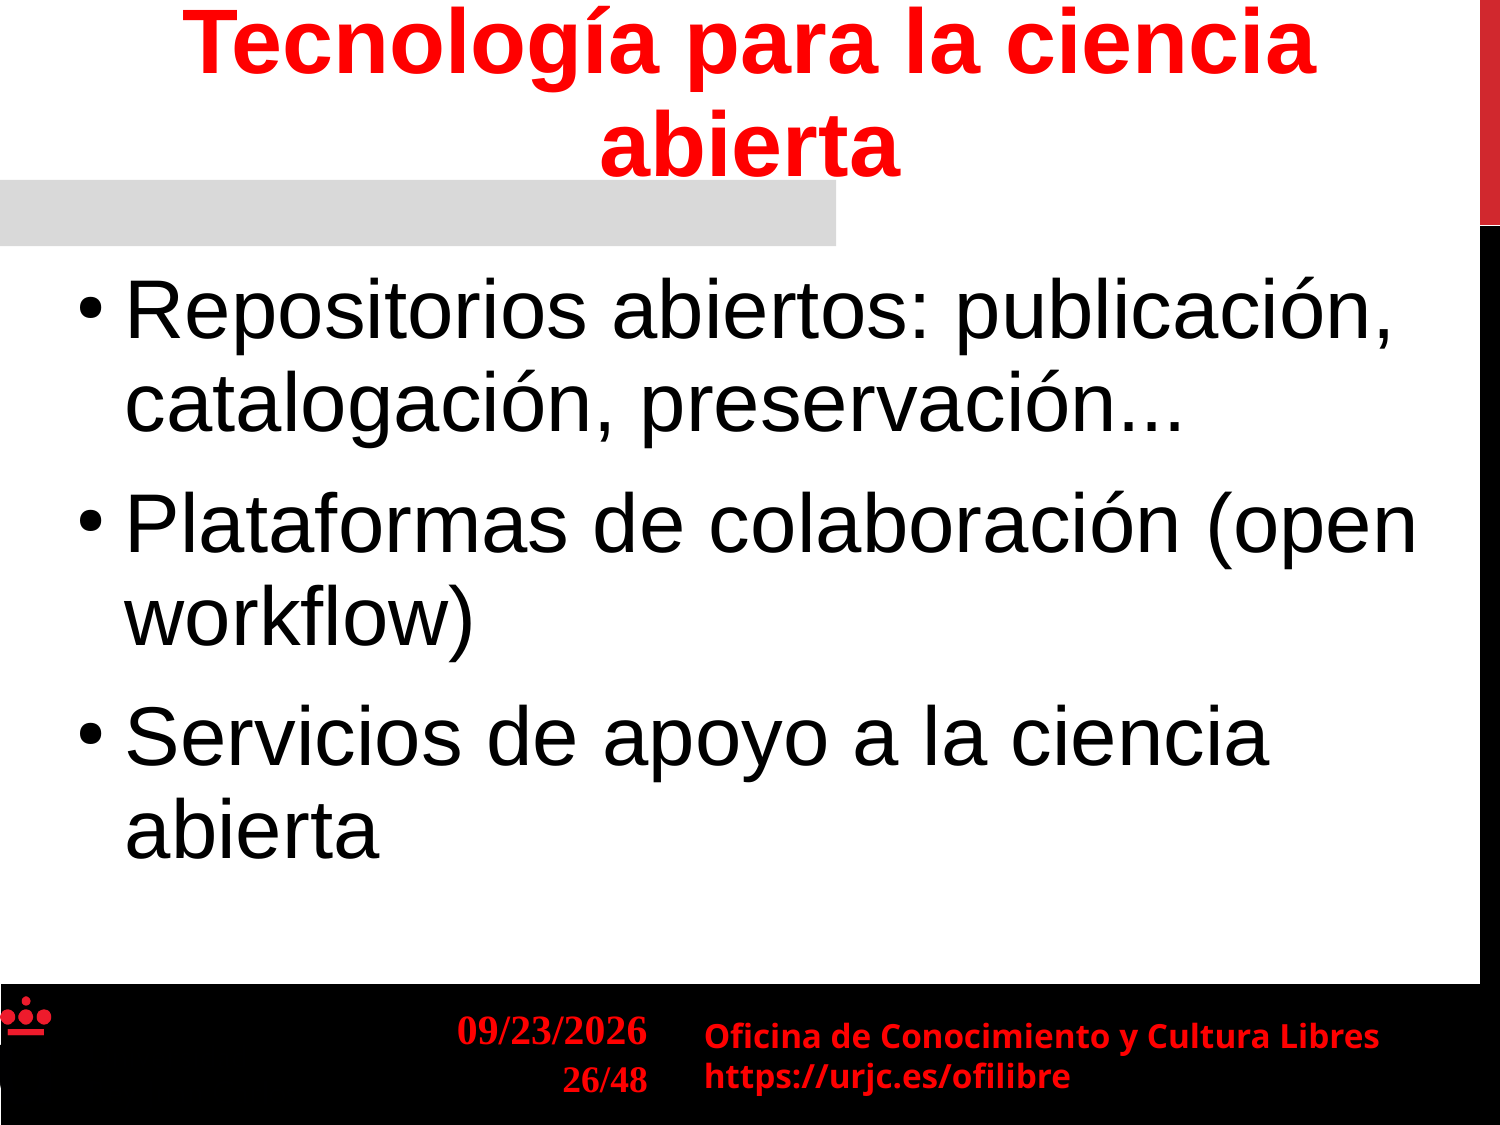

# Tecnología para la ciencia abierta
Repositorios abiertos: publicación, catalogación, preservación...
Plataformas de colaboración (open workflow)
Servicios de apoyo a la ciencia abierta